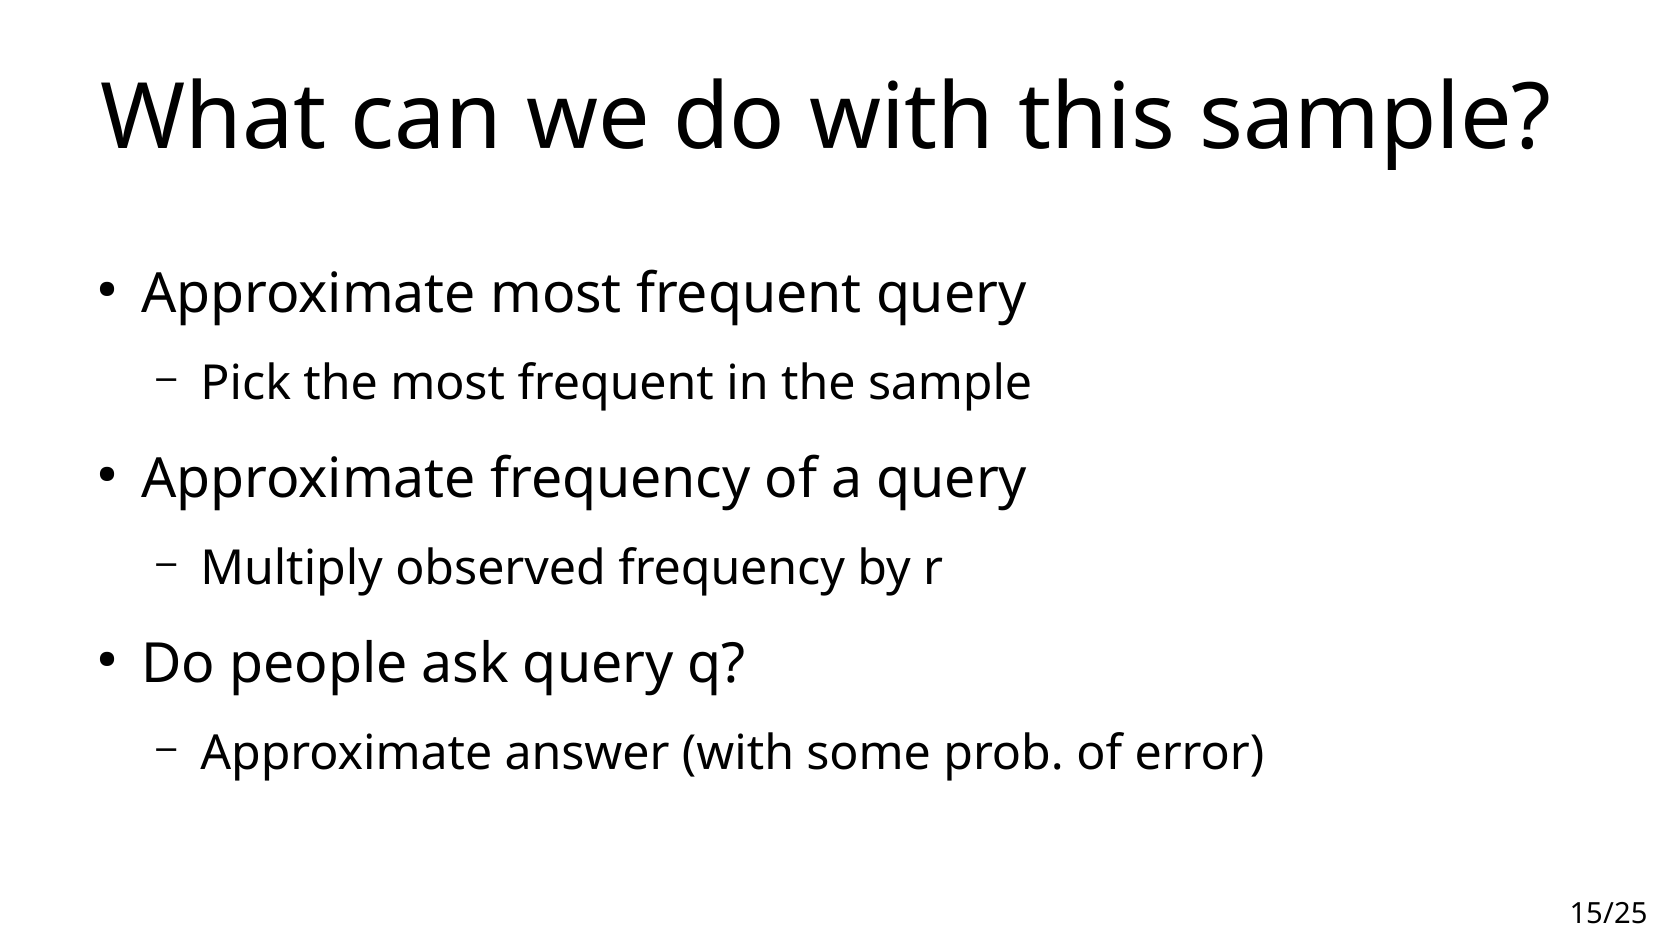

# What can we do with this sample?
Approximate most frequent query
Pick the most frequent in the sample
Approximate frequency of a query
Multiply observed frequency by r
Do people ask query q?
Approximate answer (with some prob. of error)
15